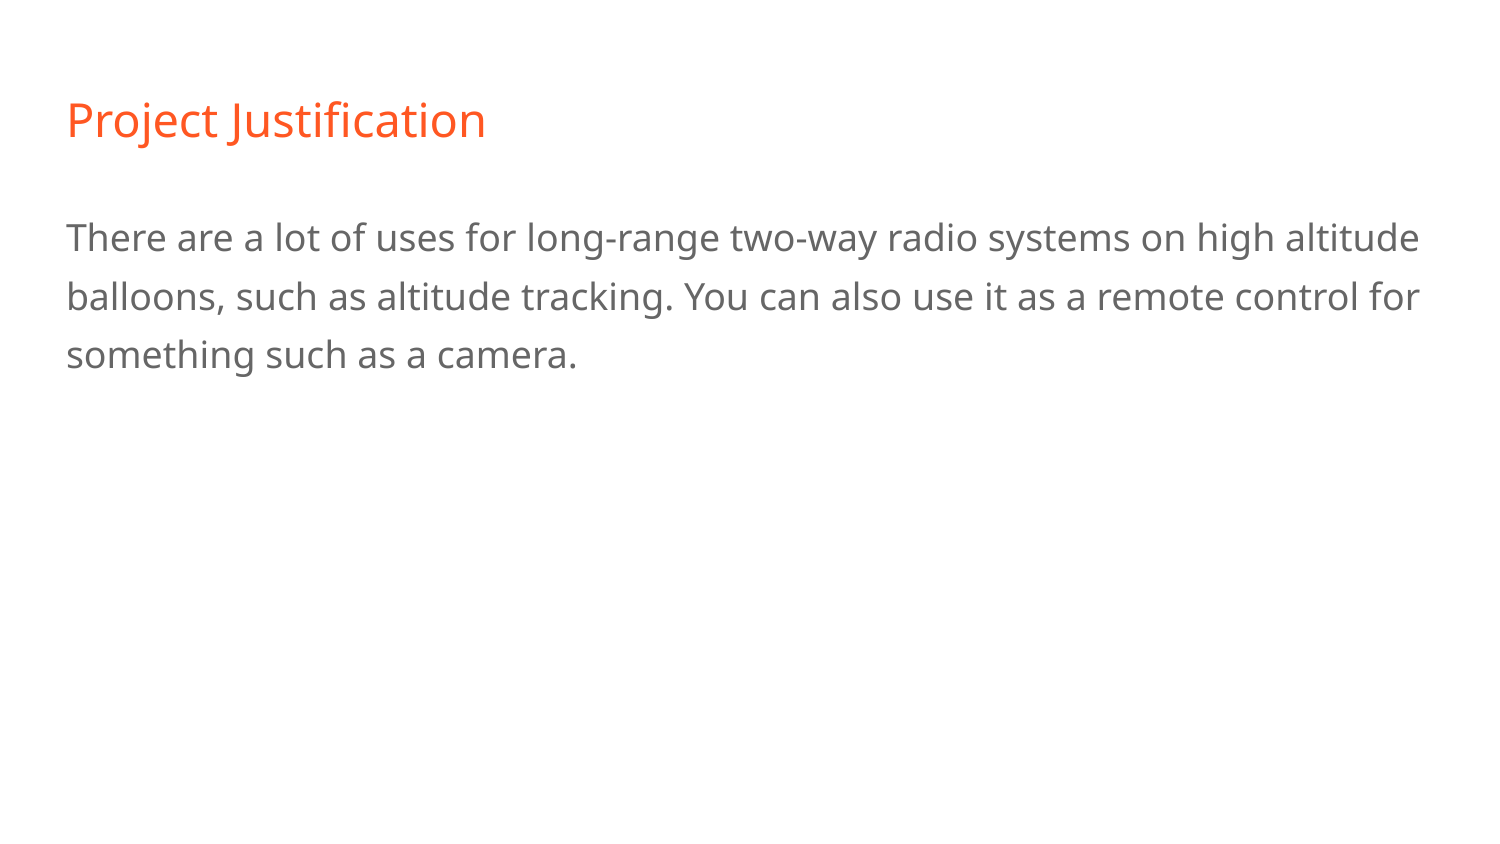

# Project Justification
There are a lot of uses for long-range two-way radio systems on high altitude balloons, such as altitude tracking. You can also use it as a remote control for something such as a camera.